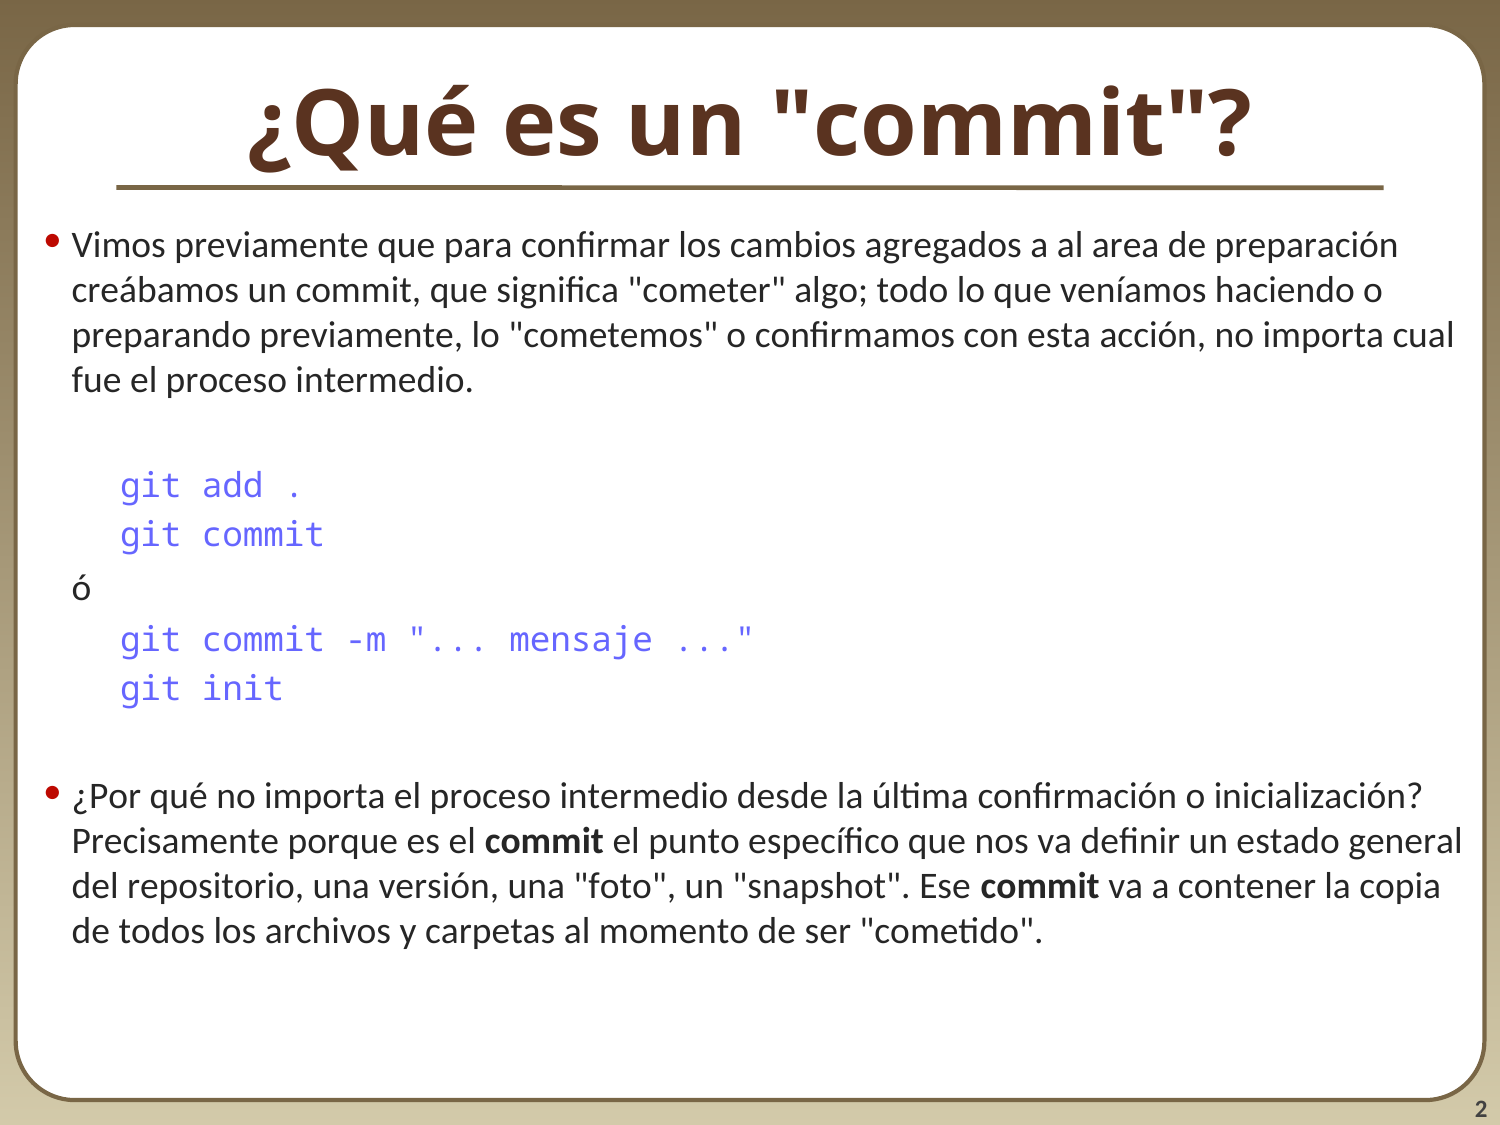

# ¿Qué es un "commit"?
Vimos previamente que para confirmar los cambios agregados a al area de preparación creábamos un commit, que significa "cometer" algo; todo lo que veníamos haciendo o preparando previamente, lo "cometemos" o confirmamos con esta acción, no importa cual fue el proceso intermedio.
git add .
git commit
ó
git commit -m "... mensaje ..."
git init
¿Por qué no importa el proceso intermedio desde la última confirmación o inicialización? Precisamente porque es el commit el punto específico que nos va definir un estado general del repositorio, una versión, una "foto", un "snapshot". Ese commit va a contener la copia de todos los archivos y carpetas al momento de ser "cometido".